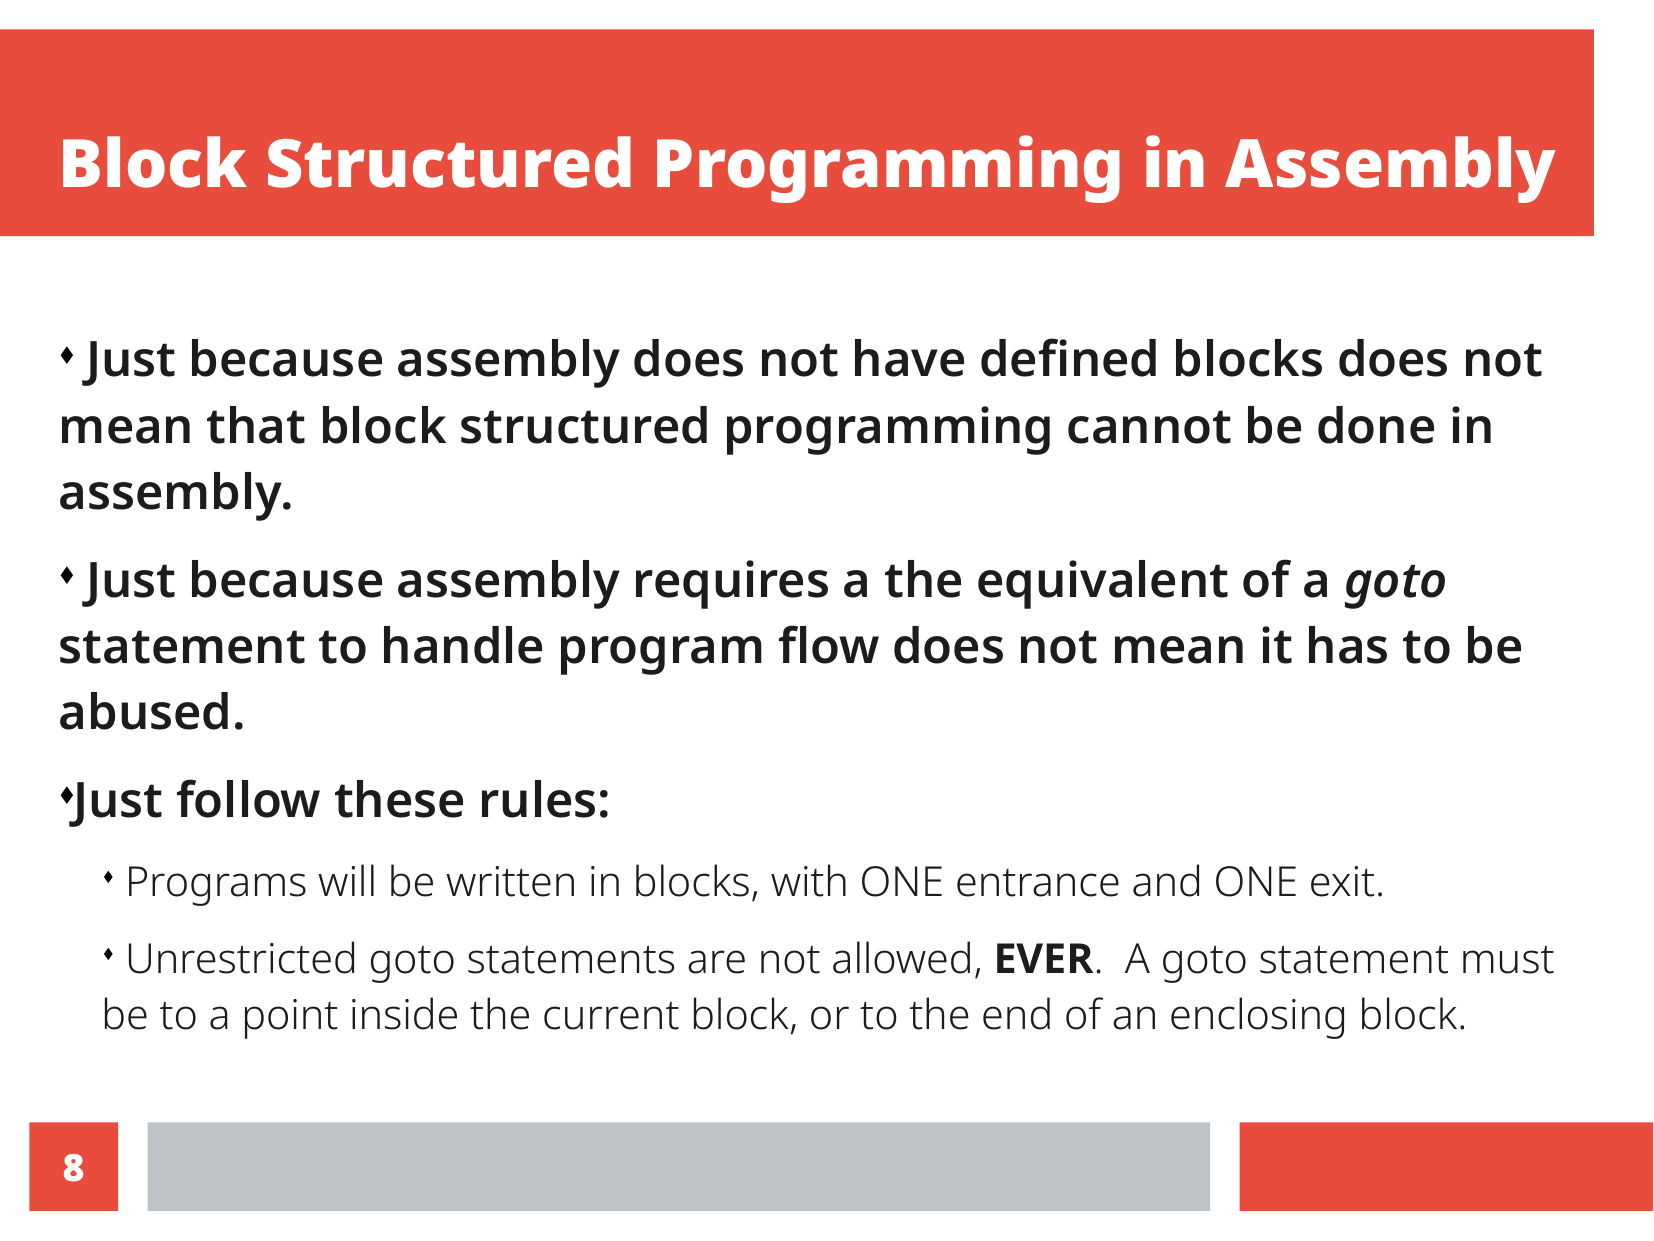

# Block Structured Programming in Assembly
 Just because assembly does not have defined blocks does not mean that block structured programming cannot be done in assembly.
 Just because assembly requires a the equivalent of a goto statement to handle program flow does not mean it has to be abused.
Just follow these rules:
 Programs will be written in blocks, with ONE entrance and ONE exit.
 Unrestricted goto statements are not allowed, EVER. A goto statement must be to a point inside the current block, or to the end of an enclosing block.
8